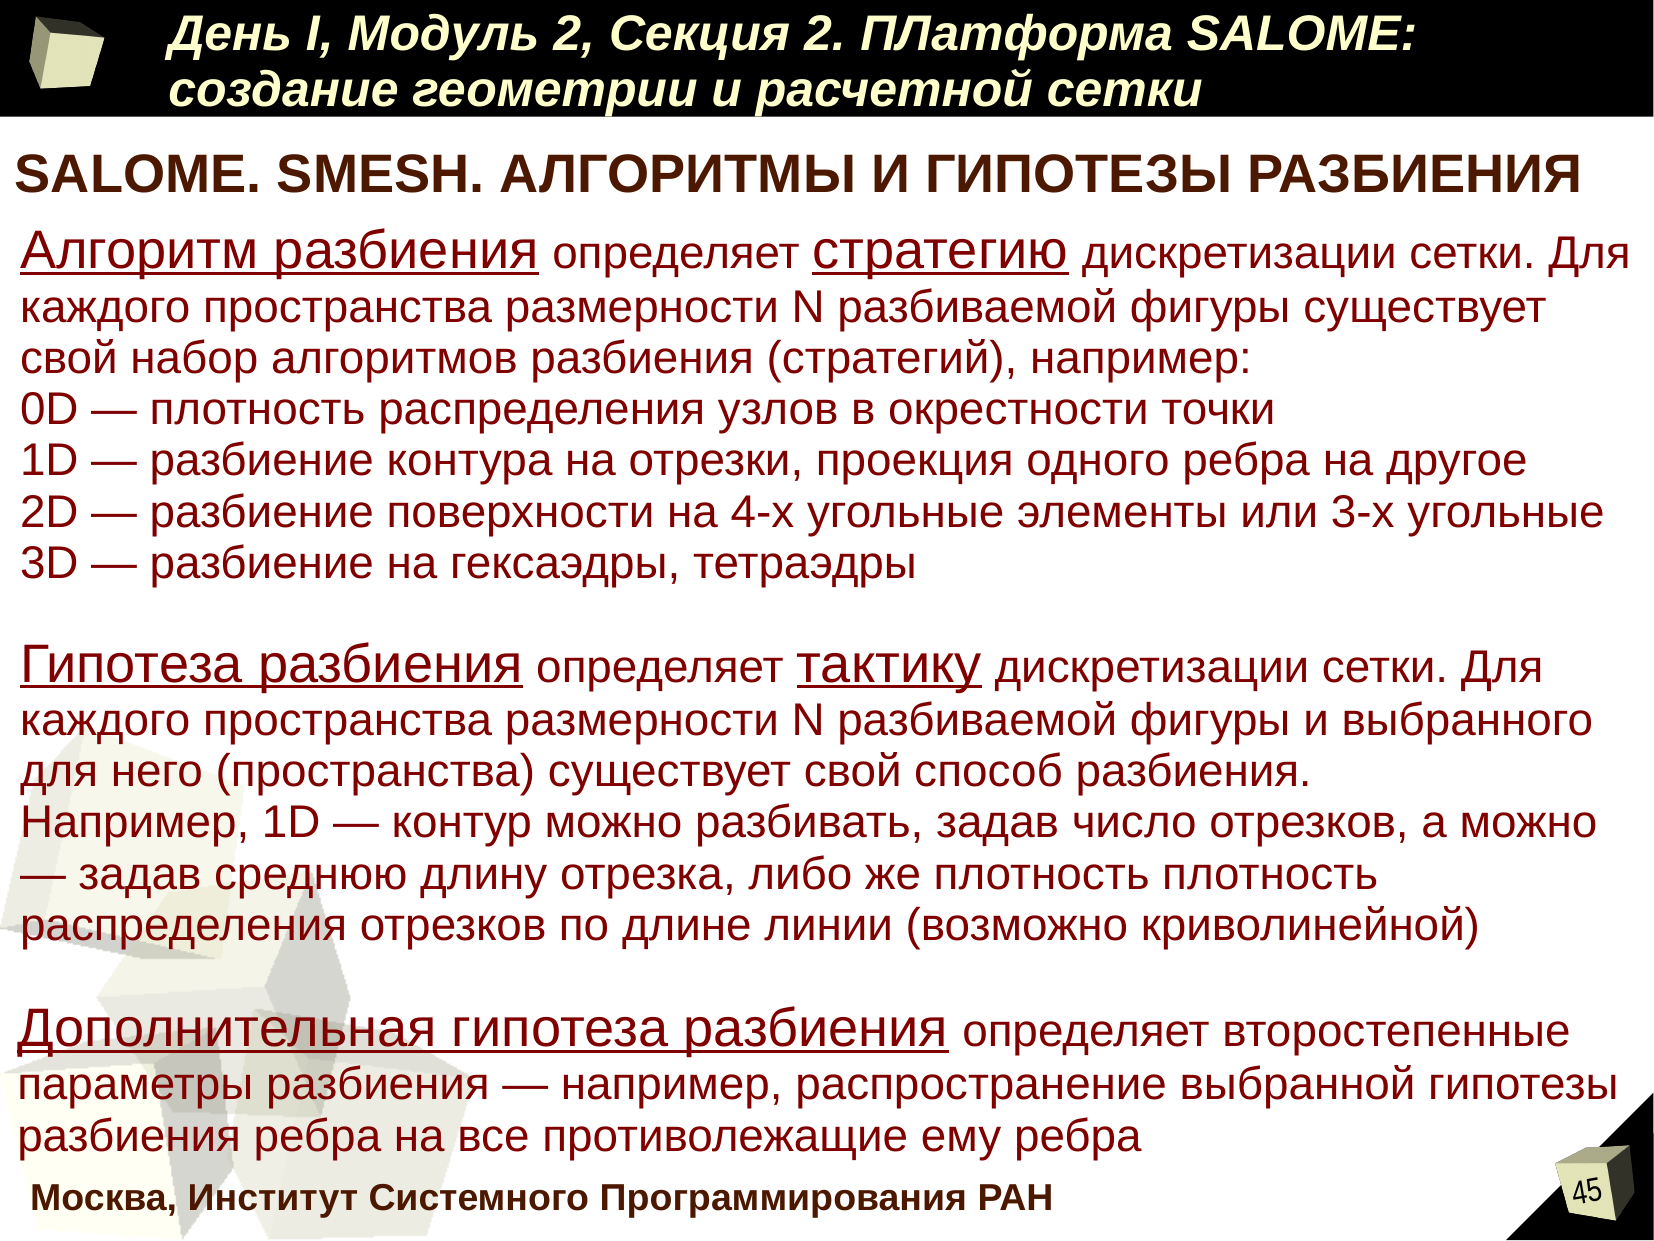

SALOME. SMESH. АЛГОРИТМЫ И ГИПОТЕЗЫ РАЗБИЕНИЯ
Алгоритм разбиения определяет стратегию дискретизации сетки. Для каждого пространства размерности N разбиваемой фигуры существует свой набор алгоритмов разбиения (стратегий), например:
0D — плотность распределения узлов в окрестности точки
1D — разбиение контура на отрезки, проекция одного ребра на другое
2D — разбиение поверхности на 4-х угольные элементы или 3-х угольные
3D — разбиение на гексаэдры, тетраэдры
Гипотеза разбиения определяет тактику дискретизации сетки. Для каждого пространства размерности N разбиваемой фигуры и выбранного для него (пространства) существует свой способ разбиения.
Например, 1D — контур можно разбивать, задав число отрезков, а можно — задав среднюю длину отрезка, либо же плотность плотность распределения отрезков по длине линии (возможно криволинейной)
Дополнительная гипотеза разбиения определяет второстепенные параметры разбиения — например, распространение выбранной гипотезы разбиения ребра на все противолежащие ему ребра